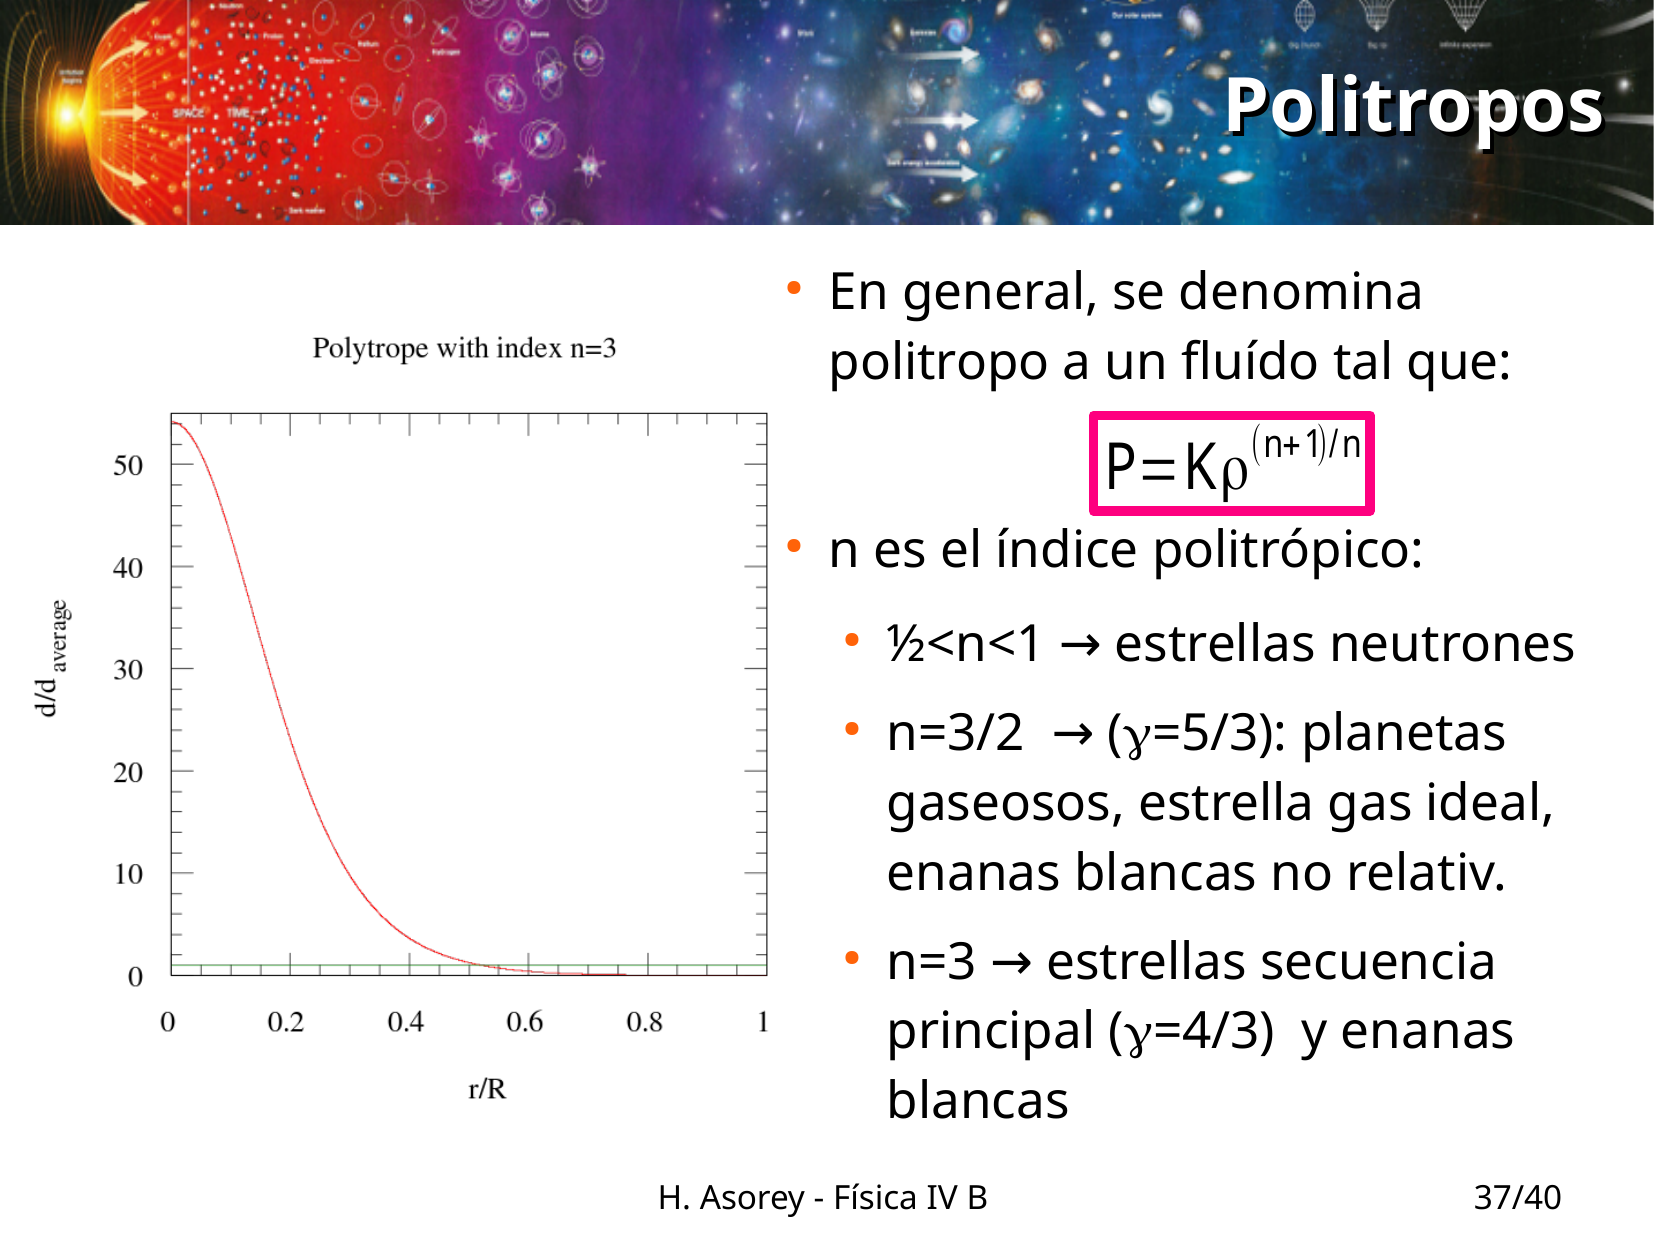

# Politropos
En general, se denomina politropo a un fluído tal que:
n es el índice politrópico:
½<n<1 → estrellas neutrones
n=3/2 → (g=5/3): planetas gaseosos, estrella gas ideal, enanas blancas no relativ.
n=3 → estrellas secuencia principal (g=4/3) y enanas blancas
H. Asorey - Física IV B
37